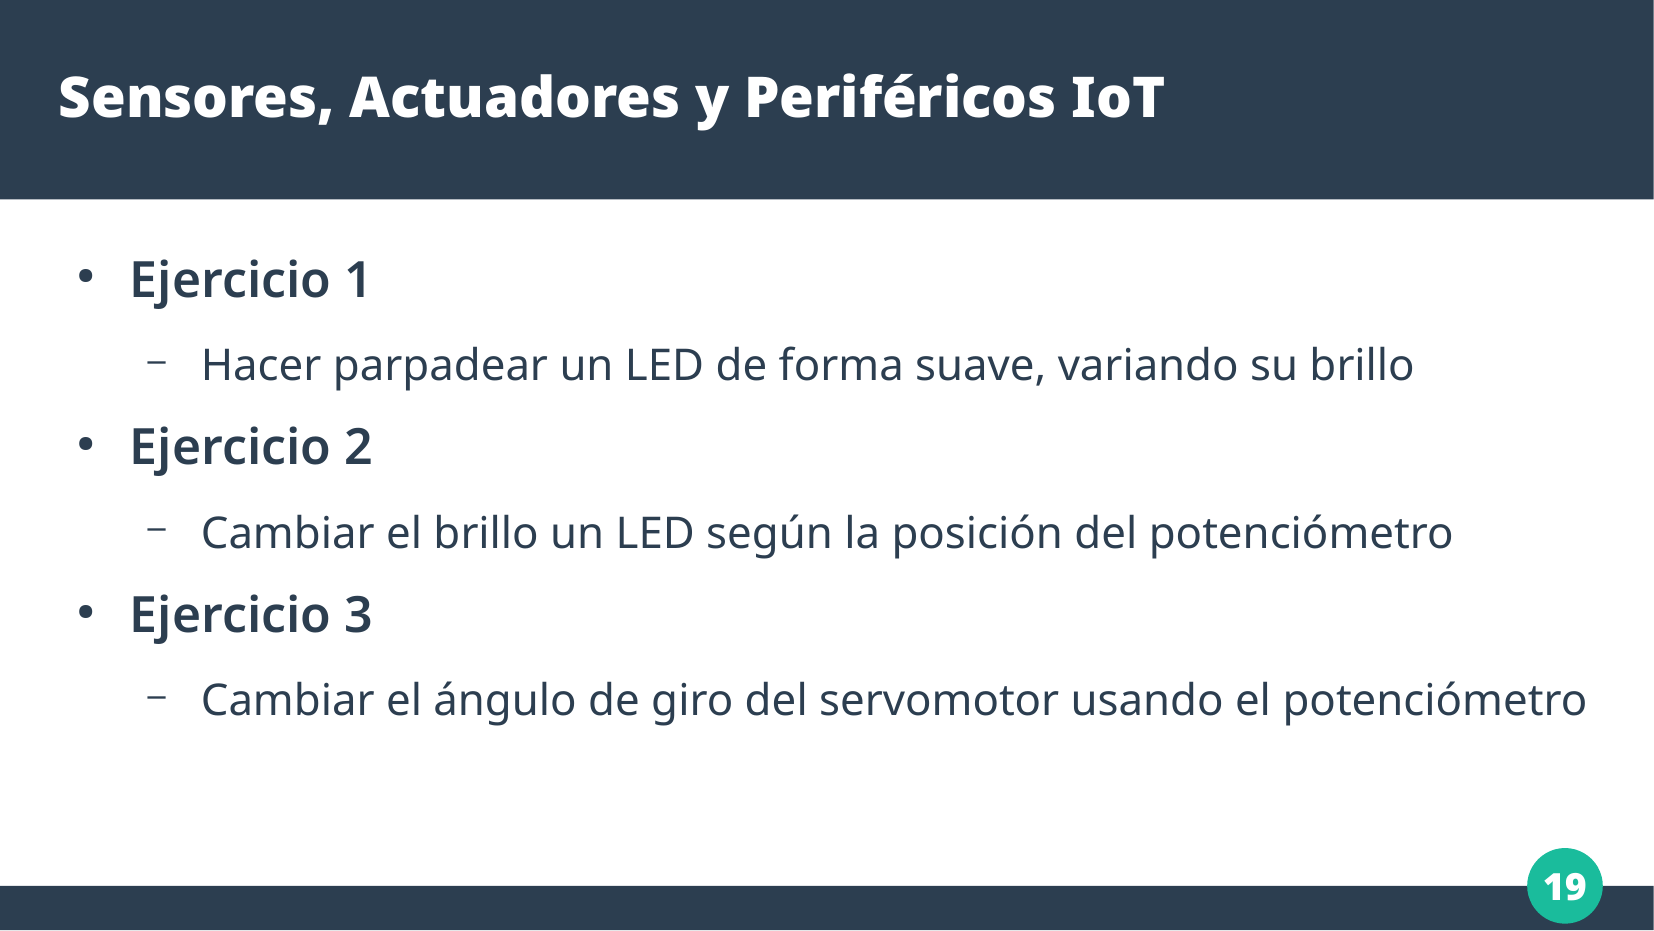

# Sensores, Actuadores y Periféricos IoT
Ejercicio 1
Hacer parpadear un LED de forma suave, variando su brillo
Ejercicio 2
Cambiar el brillo un LED según la posición del potenciómetro
Ejercicio 3
Cambiar el ángulo de giro del servomotor usando el potenciómetro